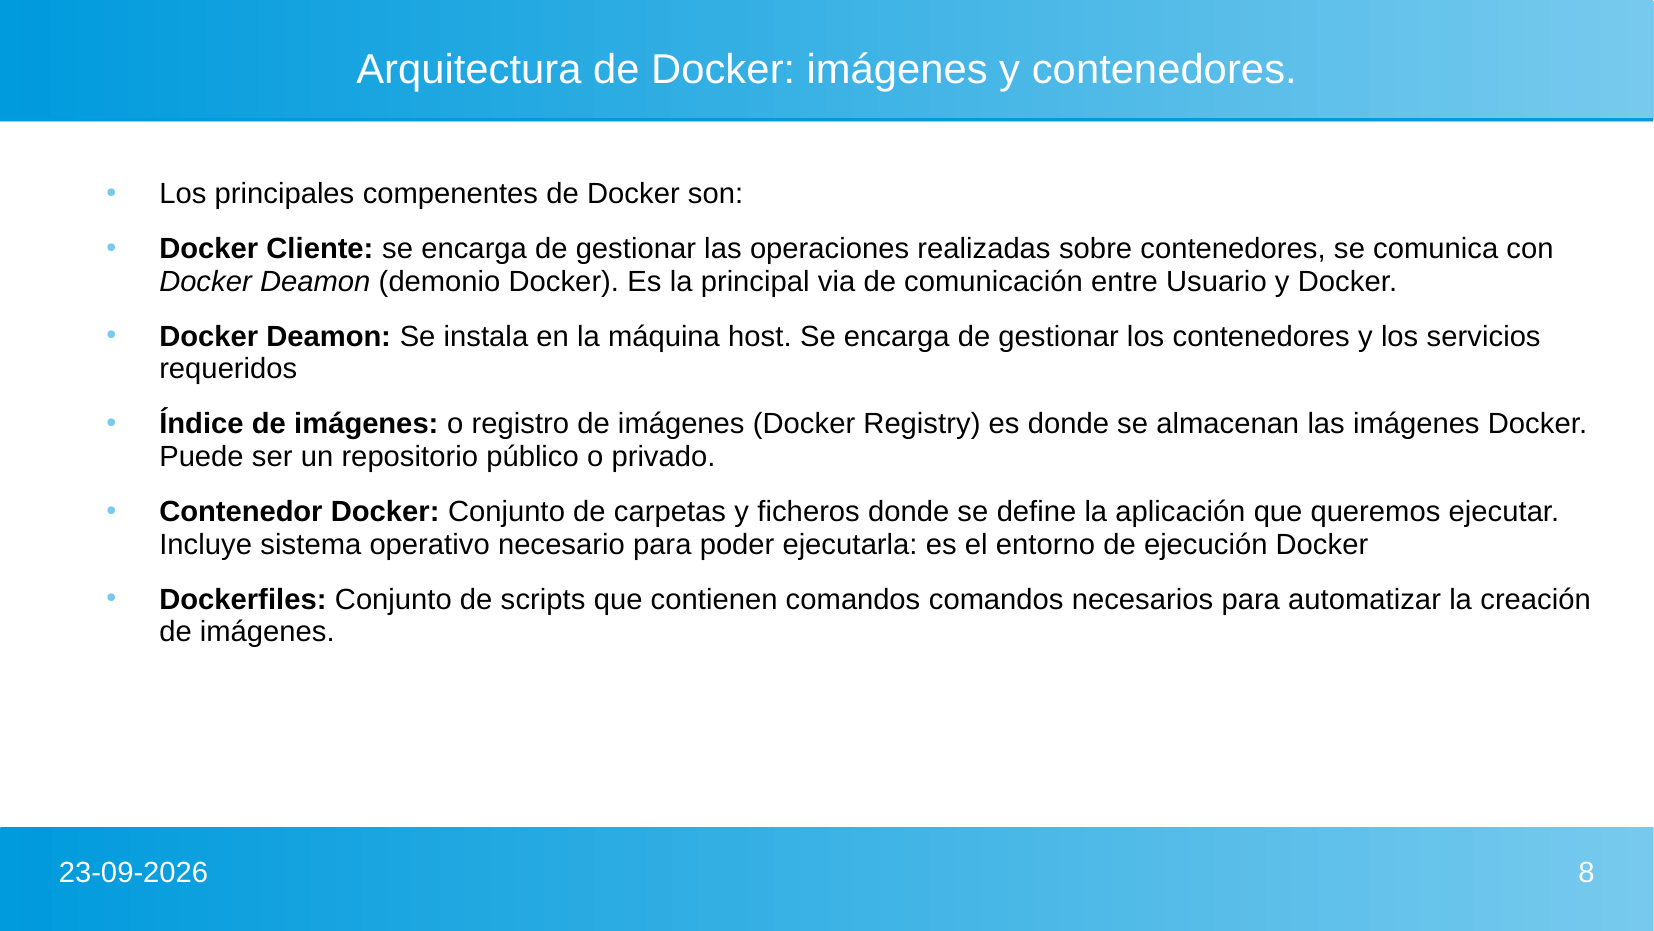

# Arquitectura de Docker: imágenes y contenedores.
Los principales compenentes de Docker son:
Docker Cliente: se encarga de gestionar las operaciones realizadas sobre contenedores, se comunica con Docker Deamon (demonio Docker). Es la principal via de comunicación entre Usuario y Docker.
Docker Deamon: Se instala en la máquina host. Se encarga de gestionar los contenedores y los servicios requeridos
Índice de imágenes: o registro de imágenes (Docker Registry) es donde se almacenan las imágenes Docker. Puede ser un repositorio público o privado.
Contenedor Docker: Conjunto de carpetas y ficheros donde se define la aplicación que queremos ejecutar. Incluye sistema operativo necesario para poder ejecutarla: es el entorno de ejecución Docker
Dockerfiles: Conjunto de scripts que contienen comandos comandos necesarios para automatizar la creación de imágenes.
8